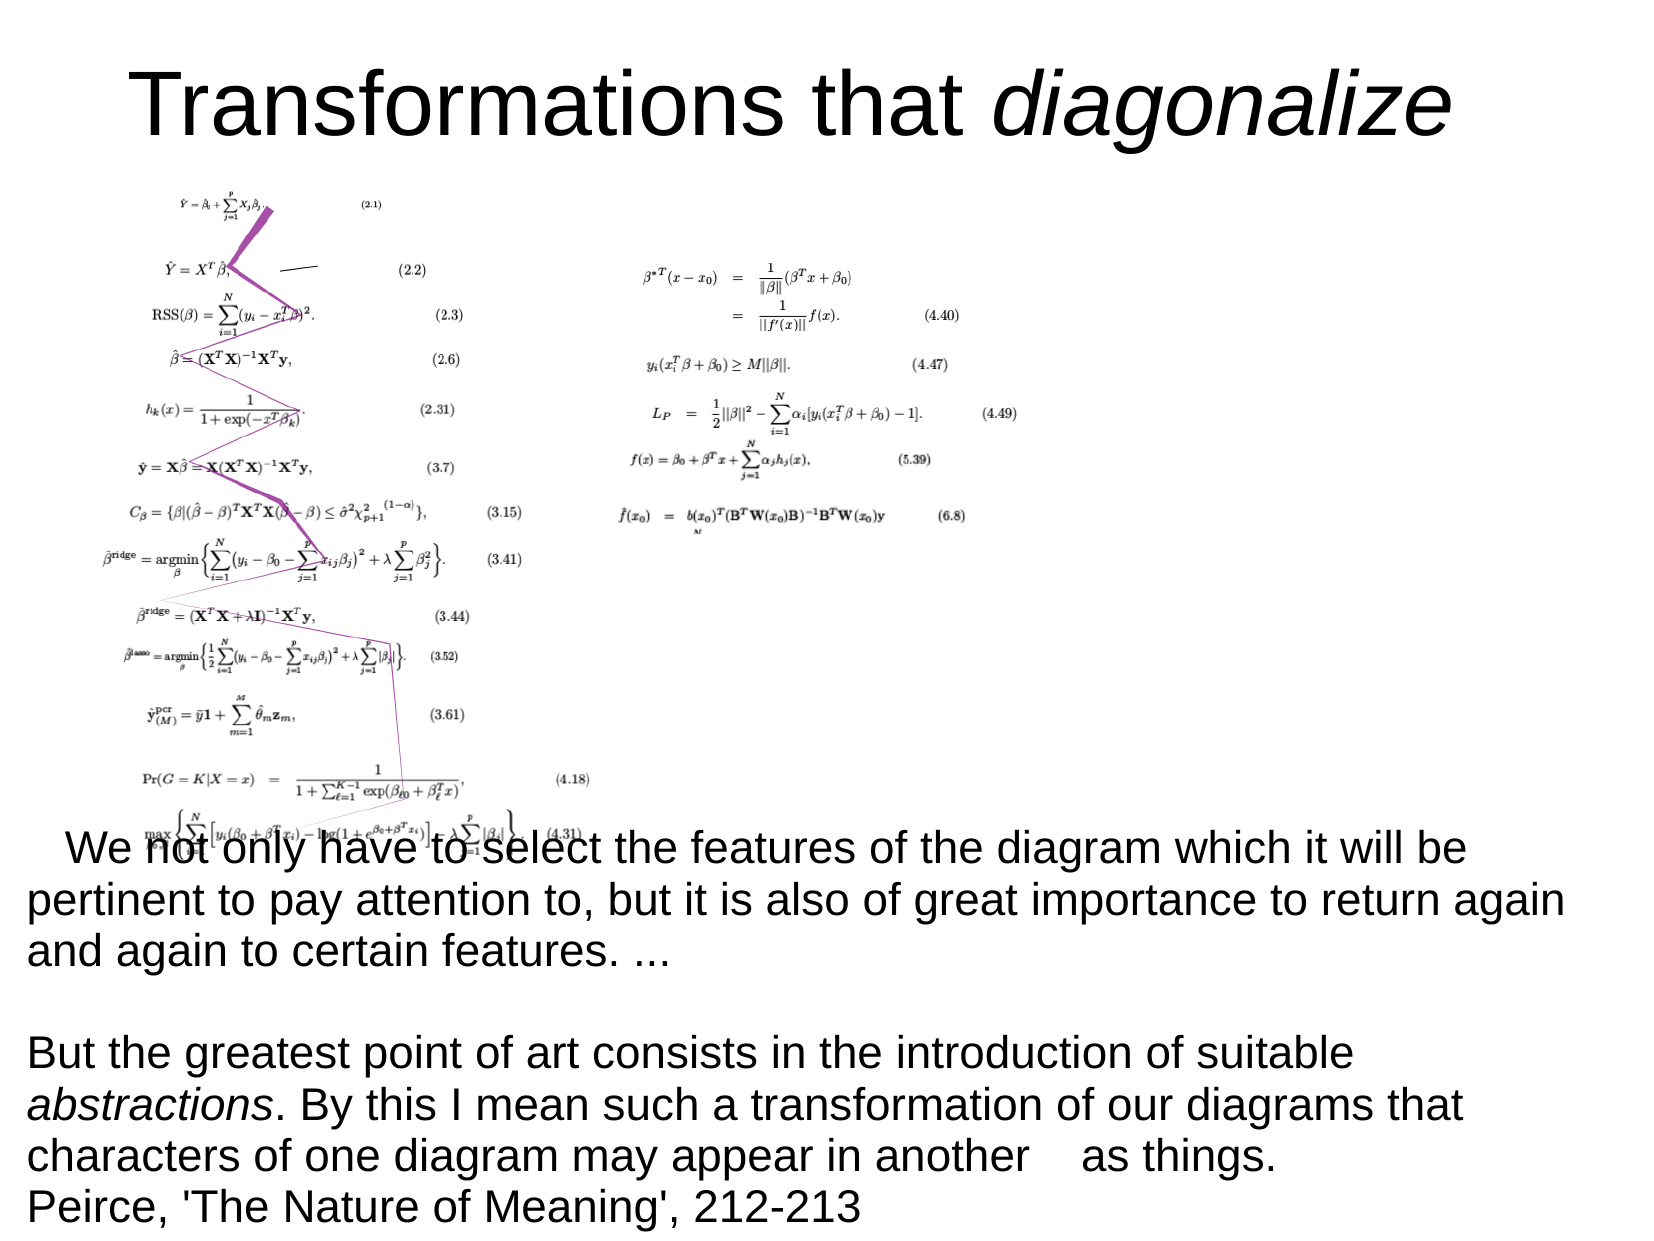

# Transformations that diagonalize
 We not only have to select the features of the diagram which it will be pertinent to pay attention to, but it is also of great importance to return again and again to certain features. ...
But the greatest point of art consists in the introduction of suitable abstractions. By this I mean such a transformation of our diagrams that characters of one diagram may appear in another as things.
Peirce, 'The Nature of Meaning', 212-213